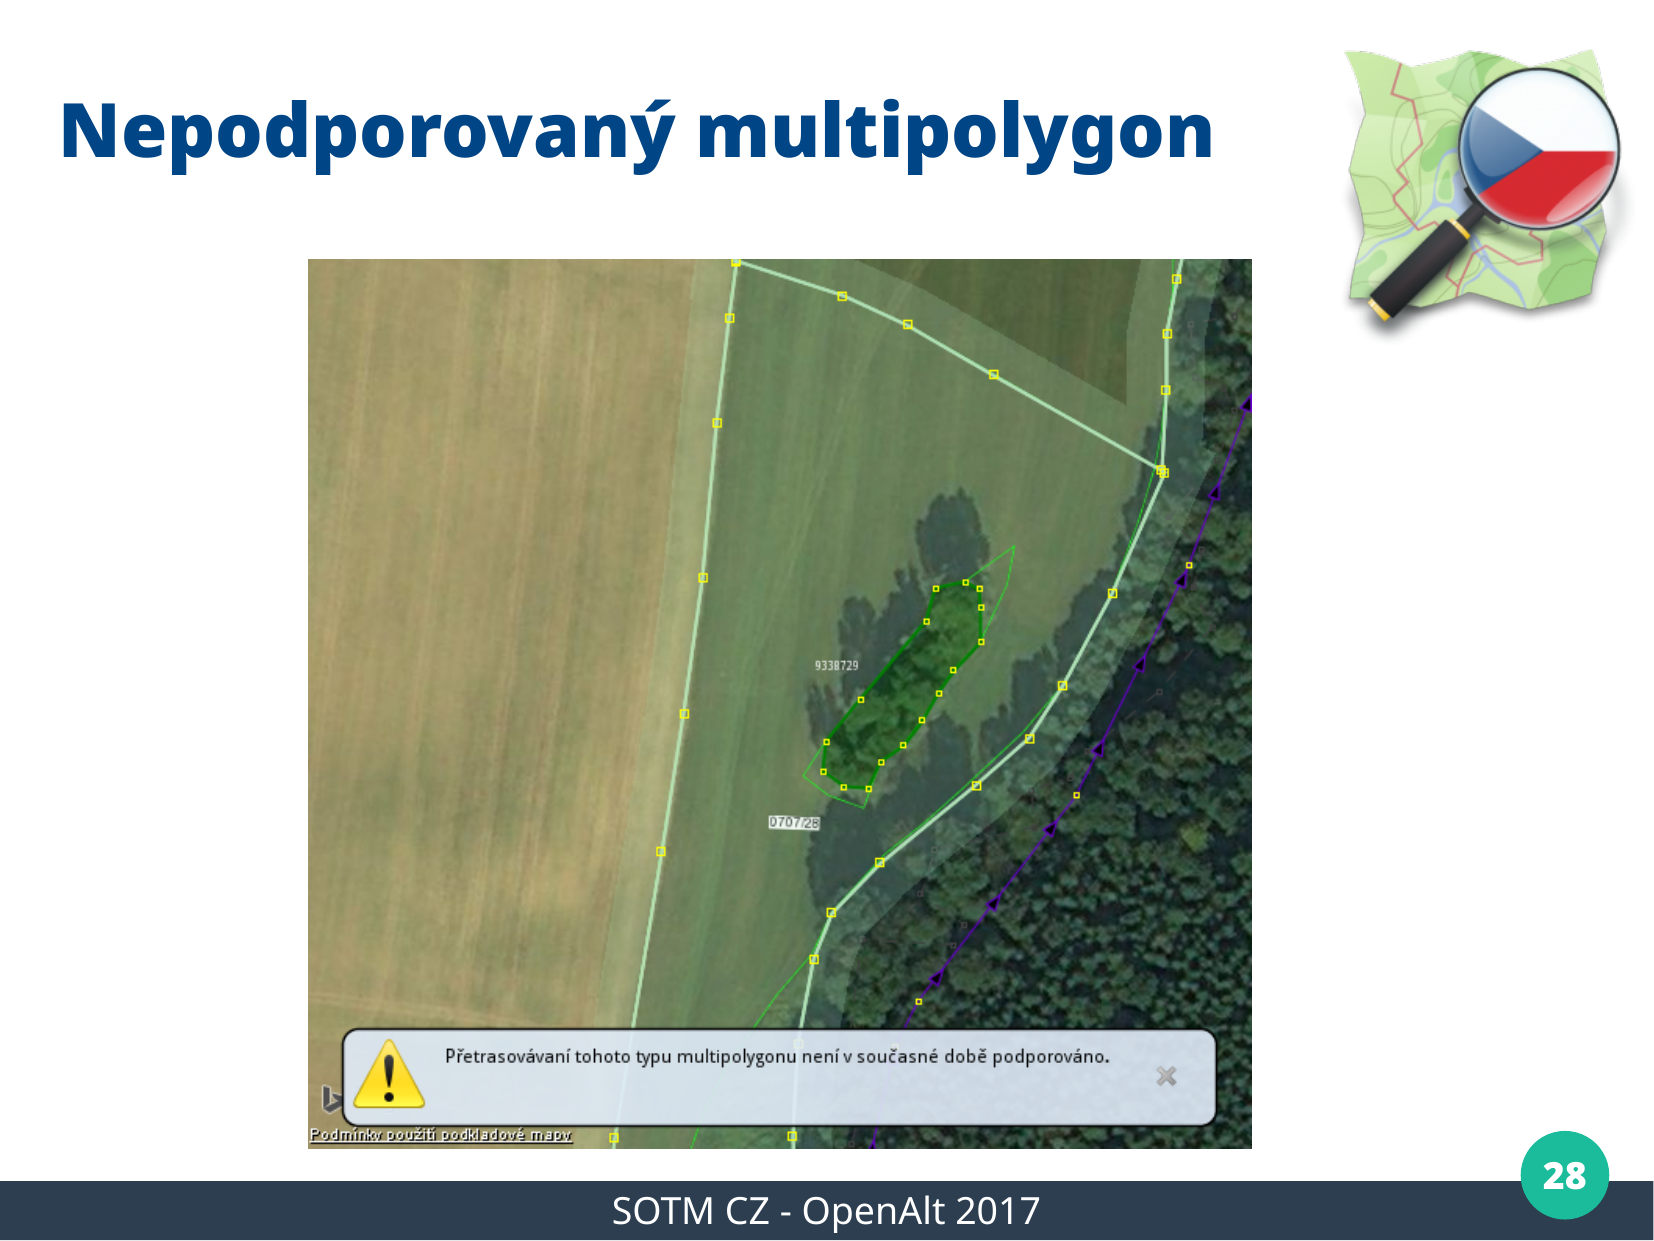

# Nepodporovaný multipolygon
28
SOTM CZ - OpenAlt 2017